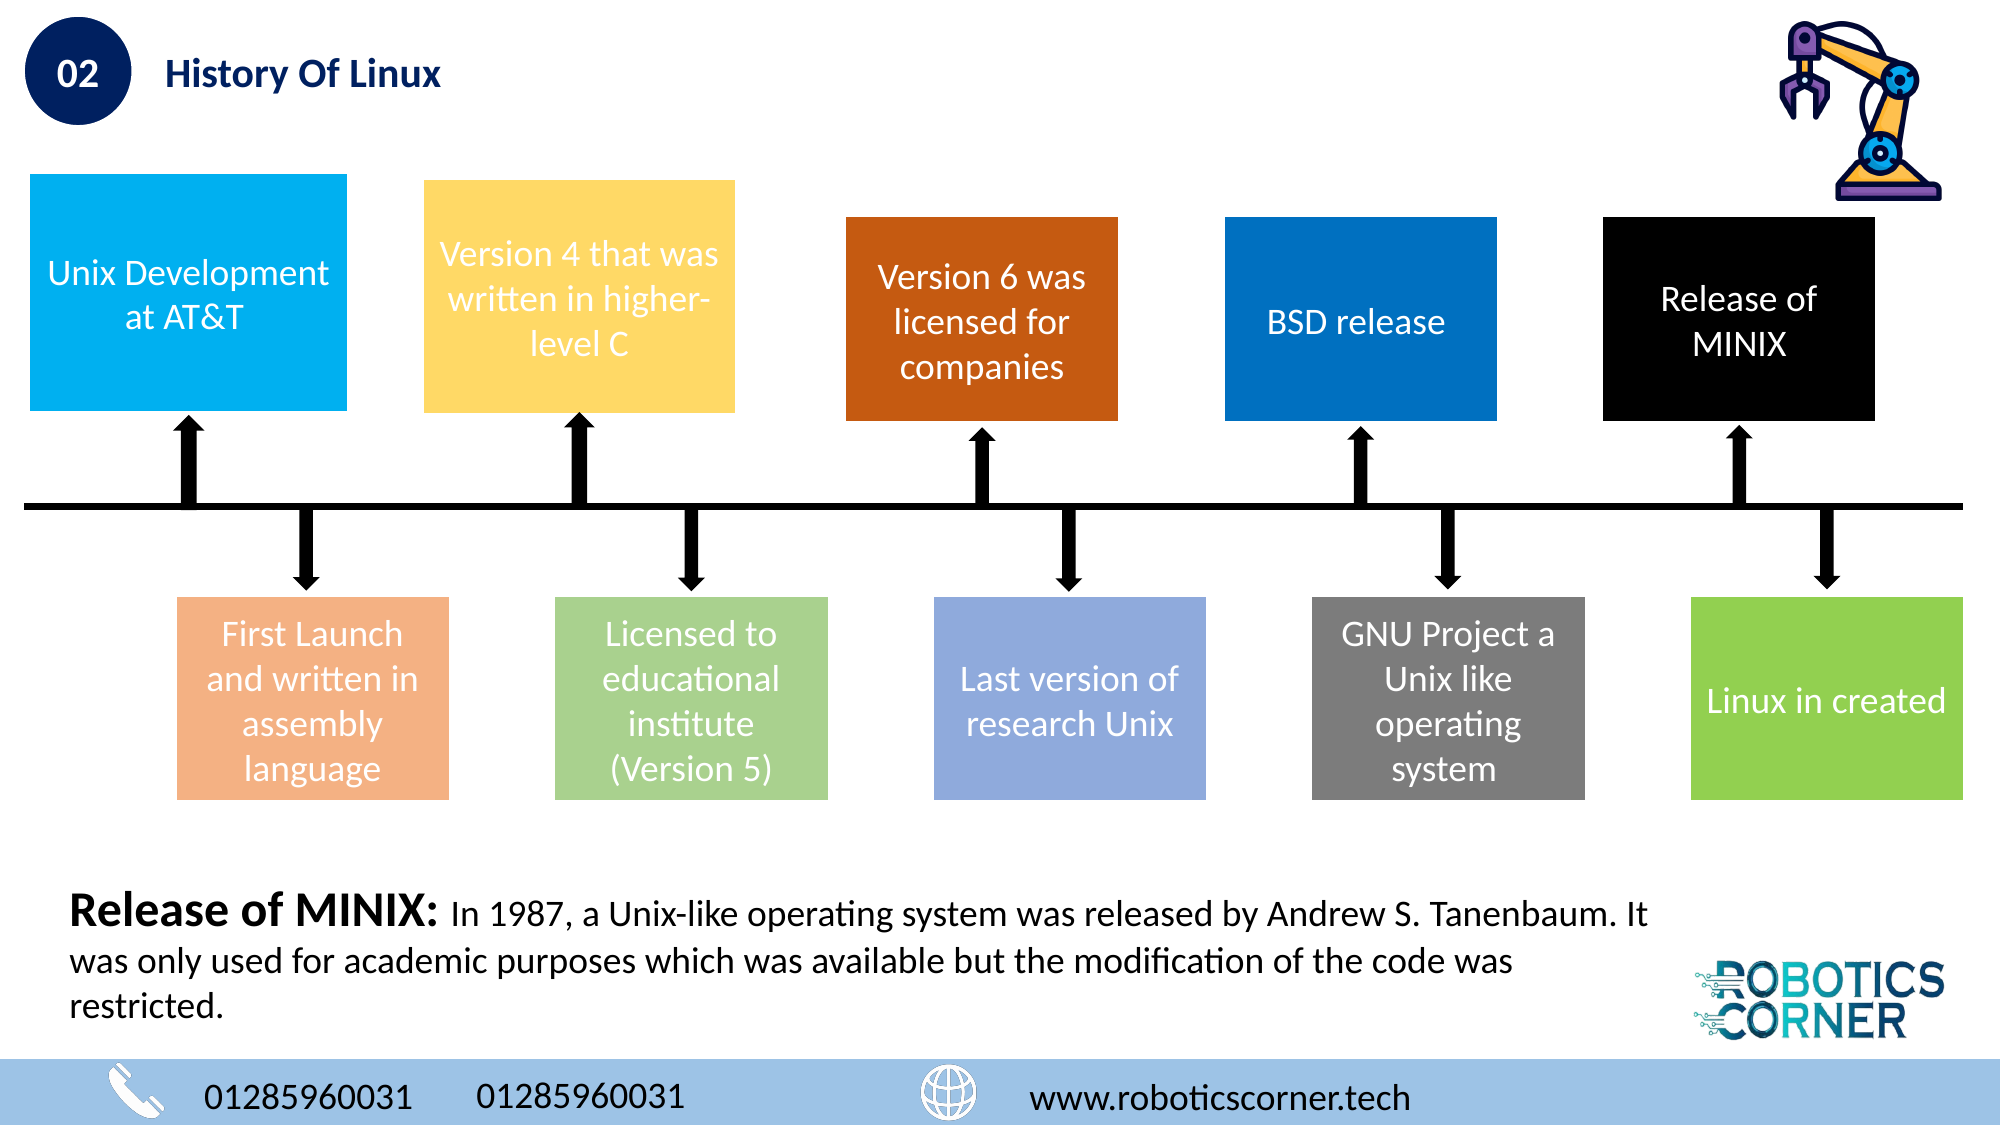

02
History Of Linux
Unix Development at AT&T
Version 4 that was written in higher-level C
Version 6 was licensed for companies
BSD release
Release of MINIX
GNU Project a Unix like operating system
Linux in created
First Launch and written in assembly language
Licensed to educational institute (Version 5)
Last version of research Unix
Release of MINIX: In 1987, a Unix-like operating system was released by Andrew S. Tanenbaum. It was only used for academic purposes which was available but the modification of the code was restricted.
01285960031
01285960031
www.roboticscorner.tech